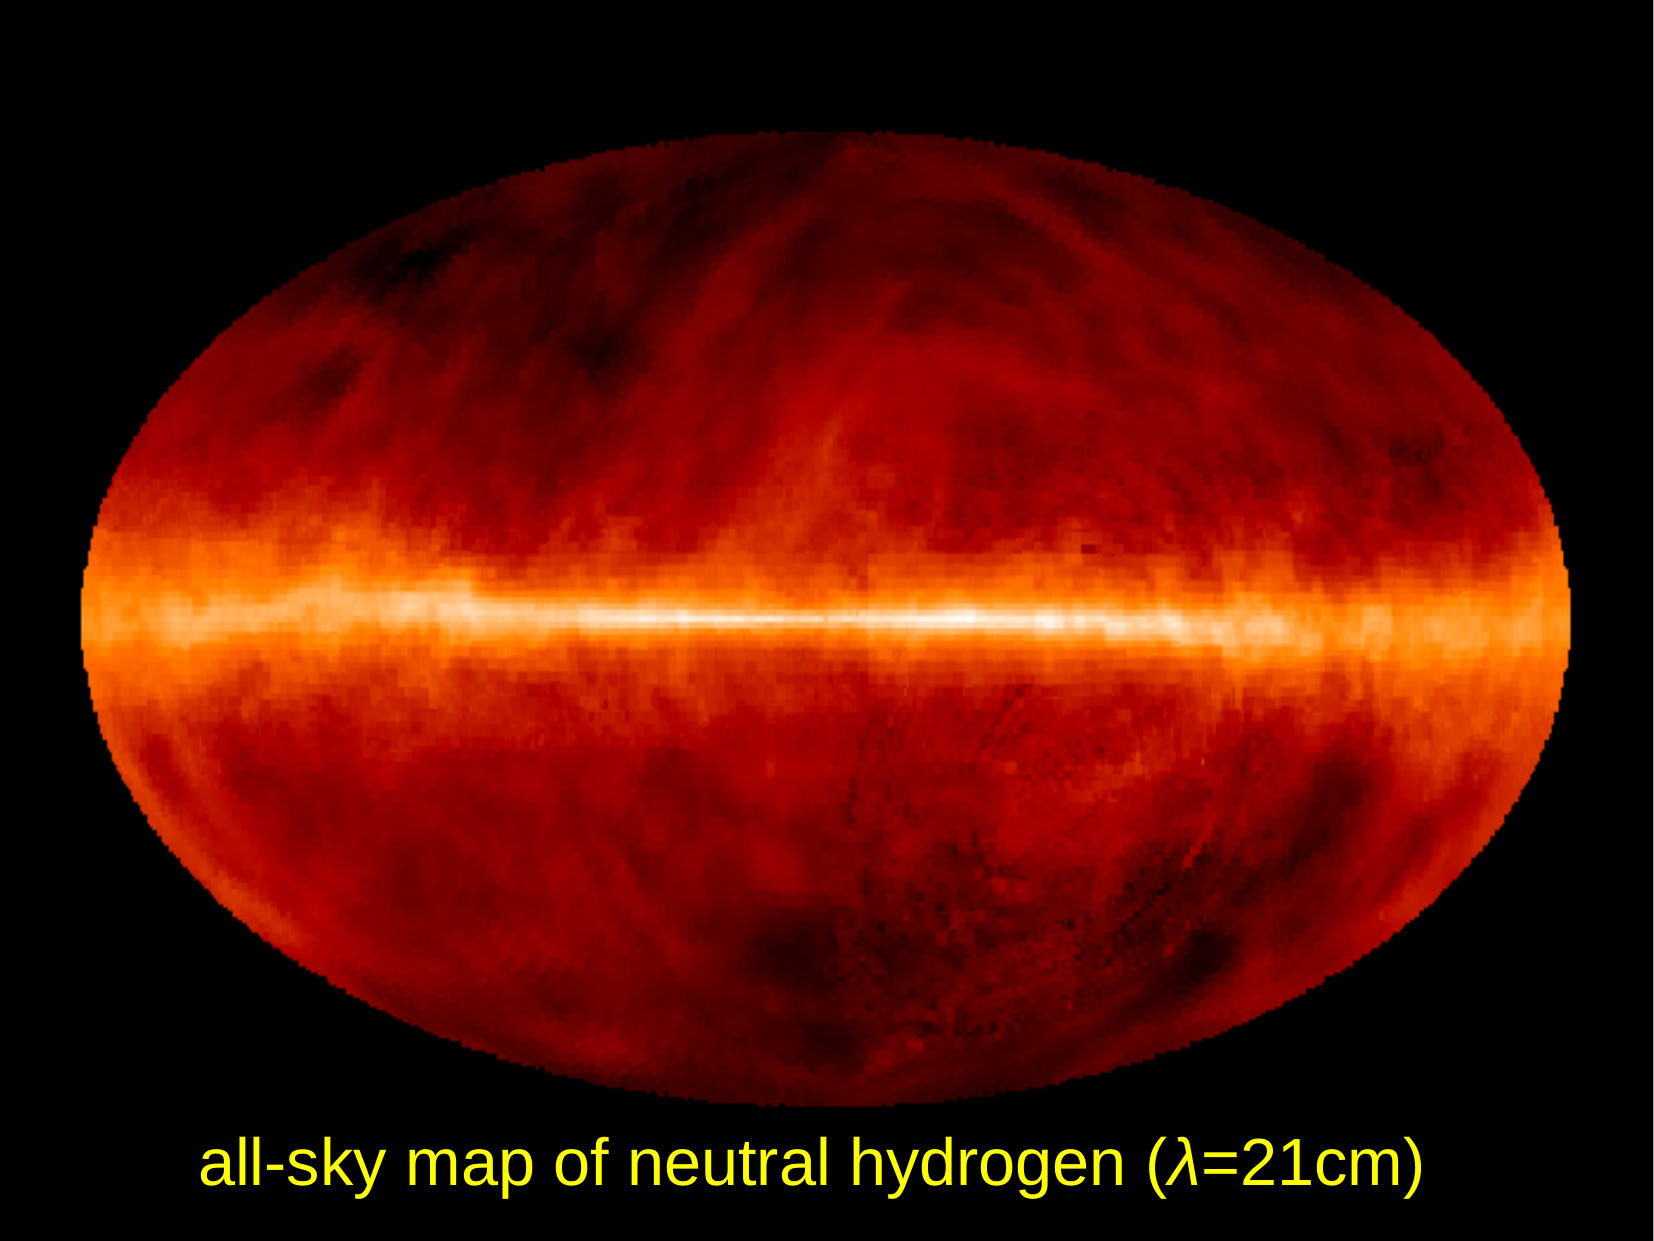

#
all-sky map of neutral hydrogen (λ=21cm)